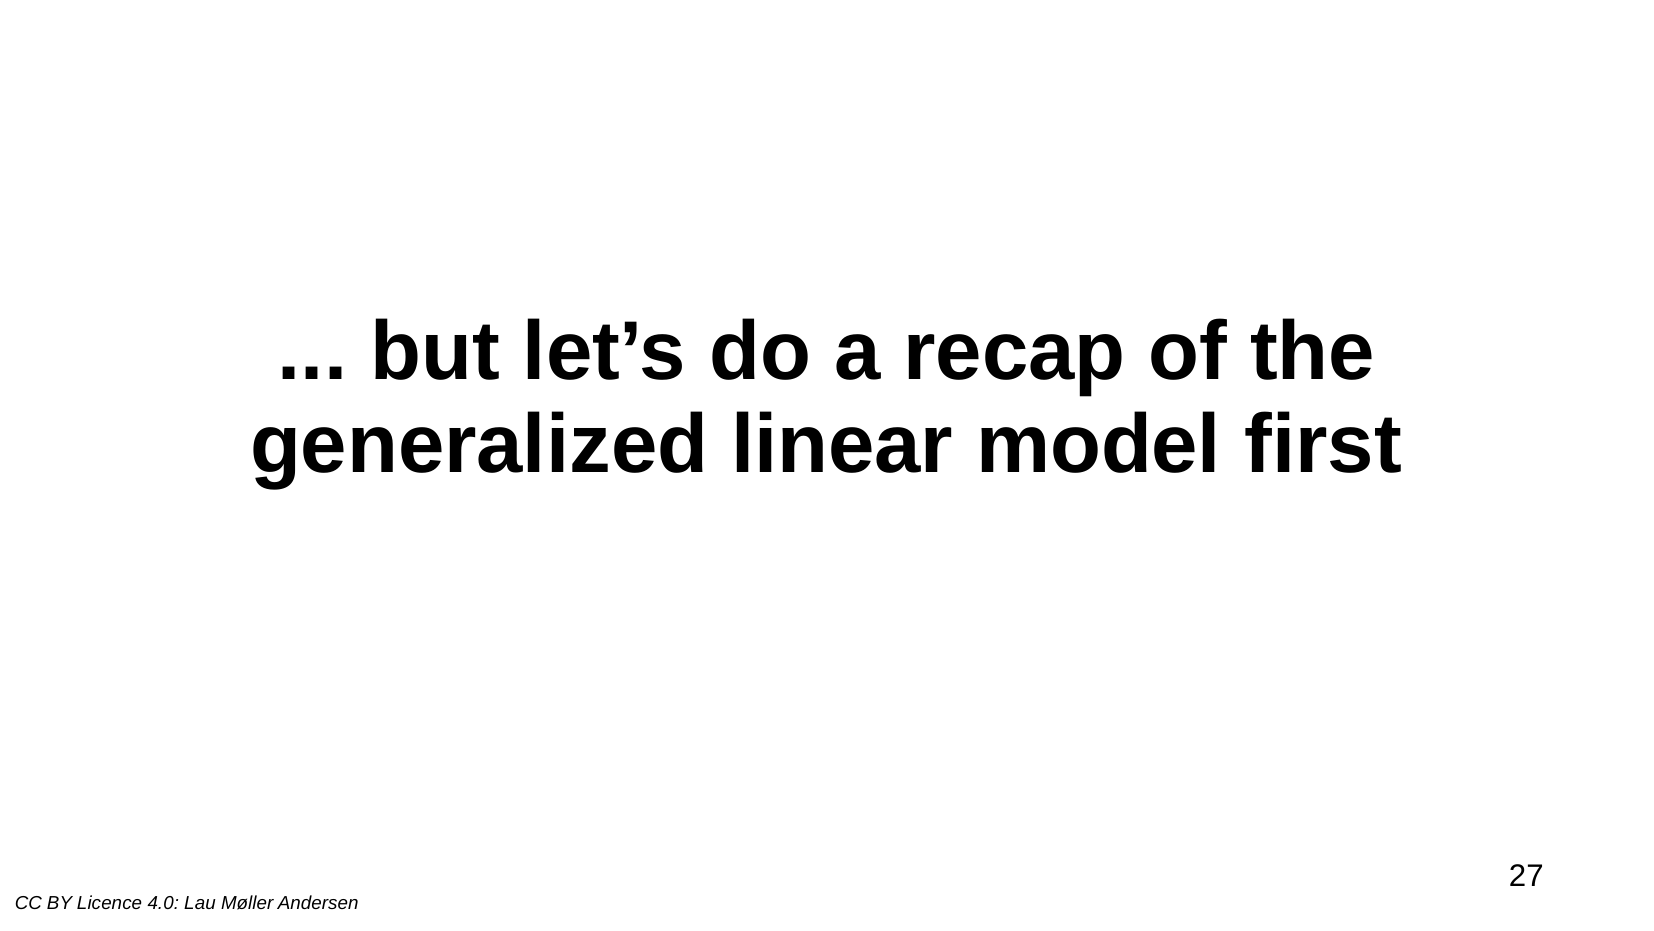

# ... but let’s do a recap of the generalized linear model first
CC BY Licence 4.0: Lau Møller Andersen